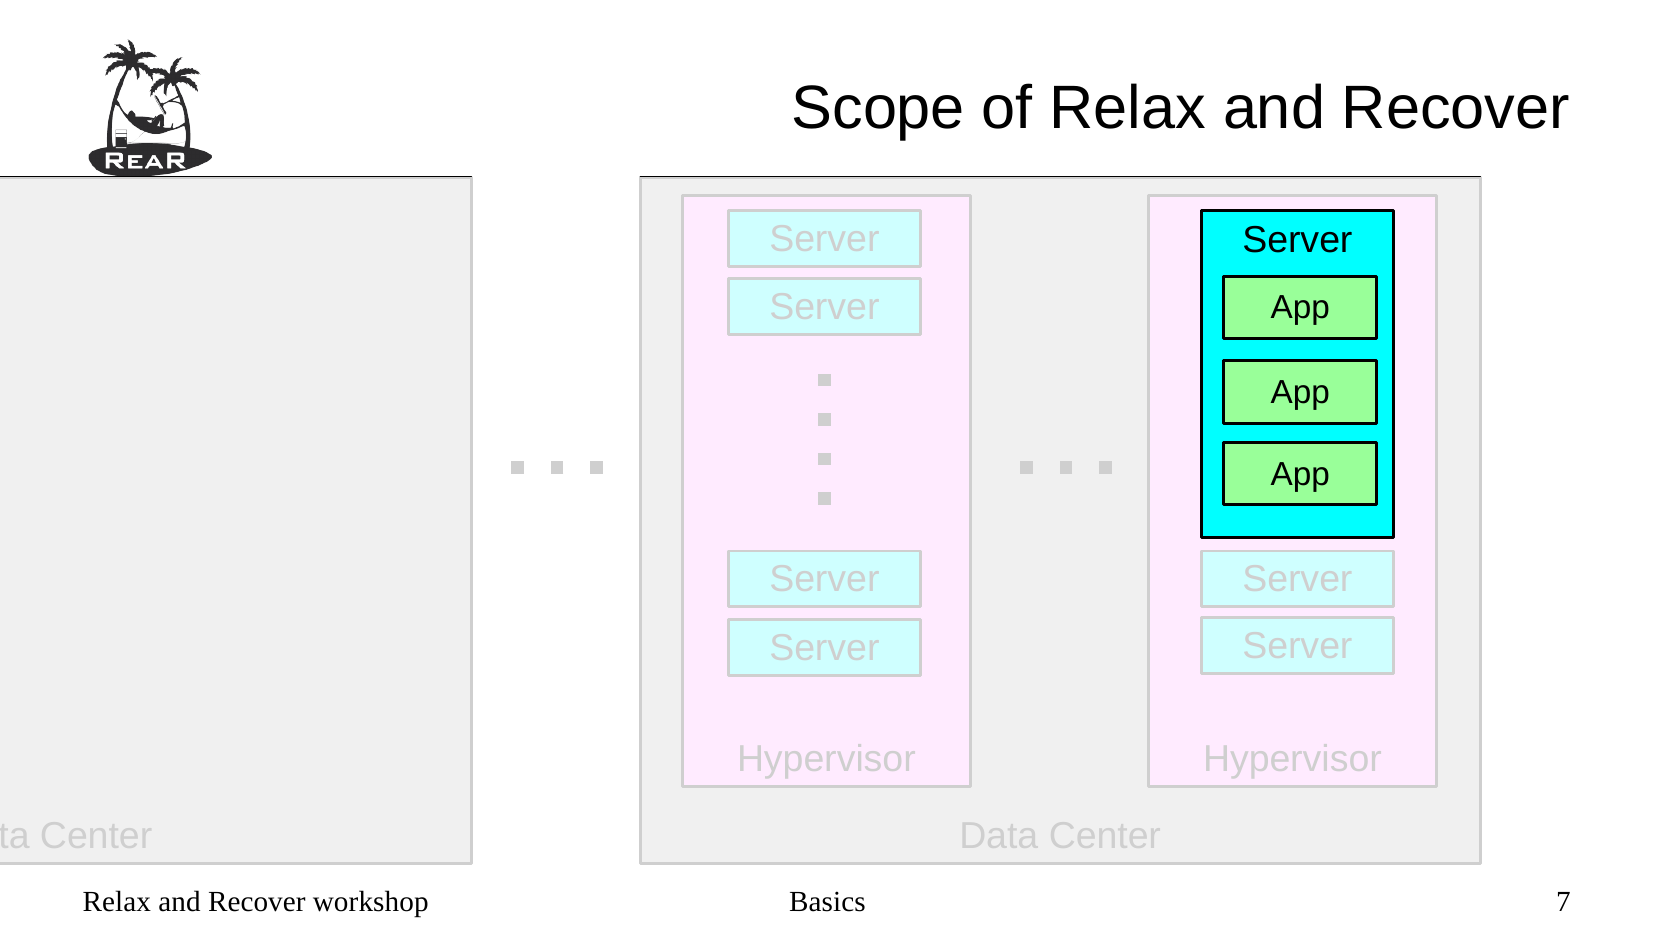

# Scope of Relax and Recover
Data Center
Data Center
Hypervisor
Server
Server
Server
Server
Hypervisor
Server
Server
Server
App
App
App
Relax and Recover workshop
Basics
7